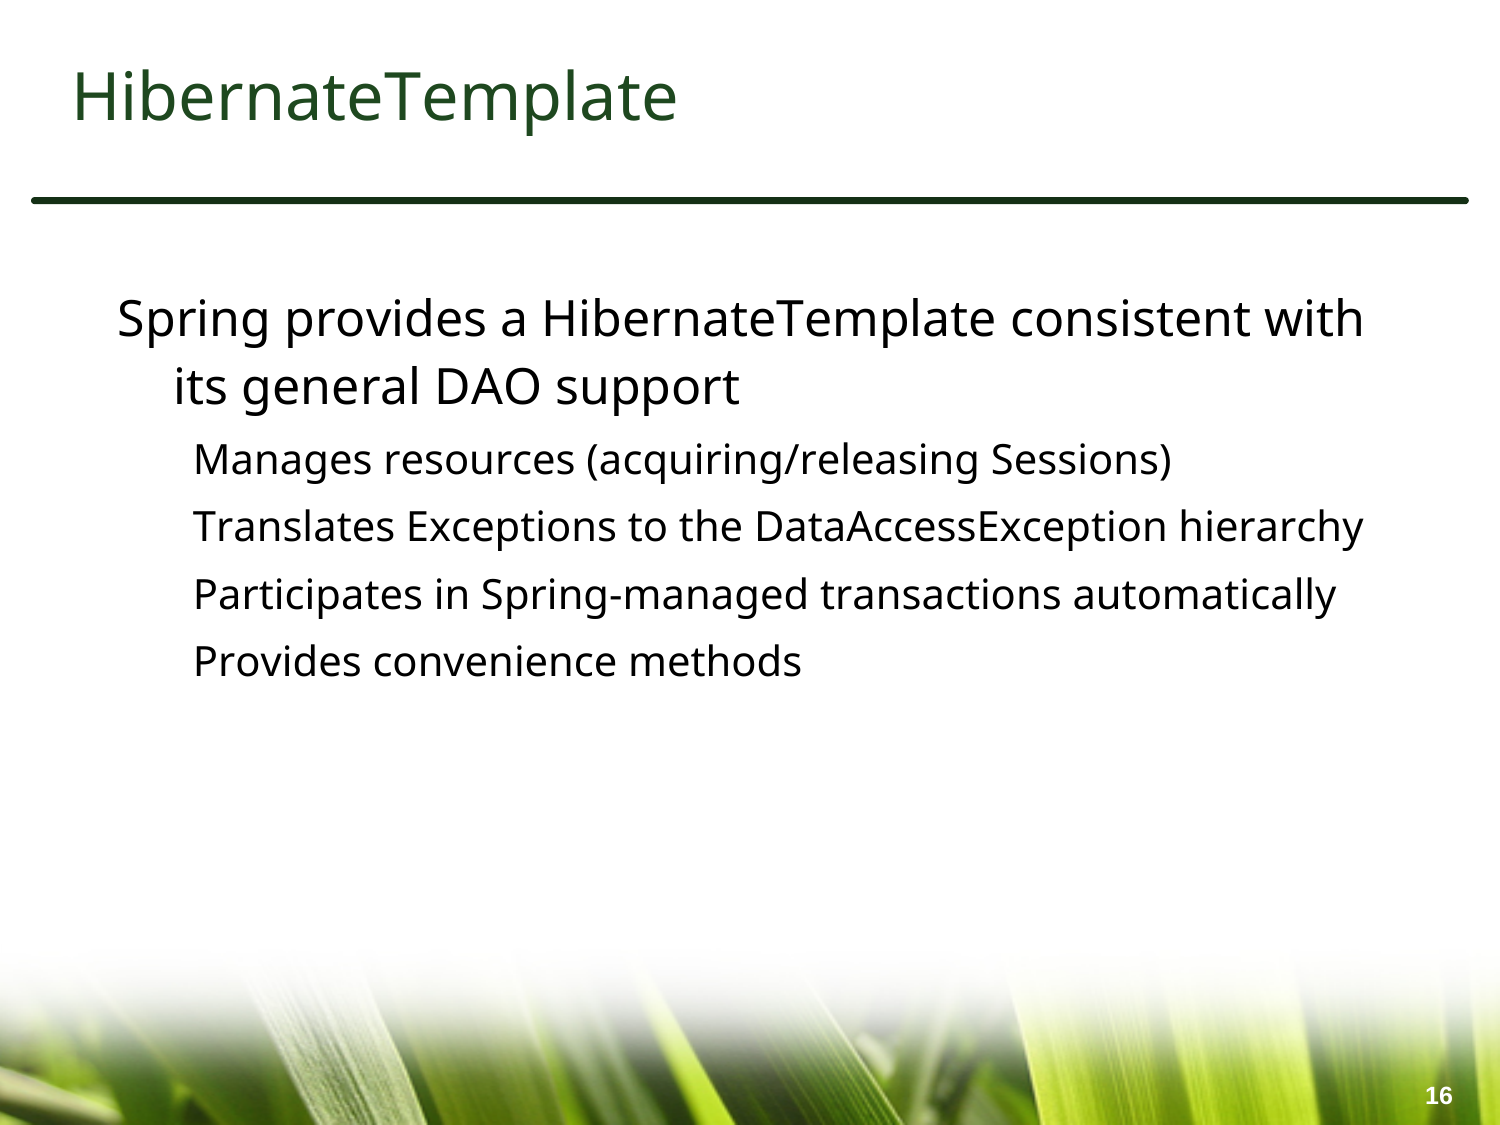

# HibernateTemplate
Spring provides a HibernateTemplate consistent with its general DAO support
Manages resources (acquiring/releasing Sessions)
Translates Exceptions to the DataAccessException hierarchy
Participates in Spring-managed transactions automatically
Provides convenience methods